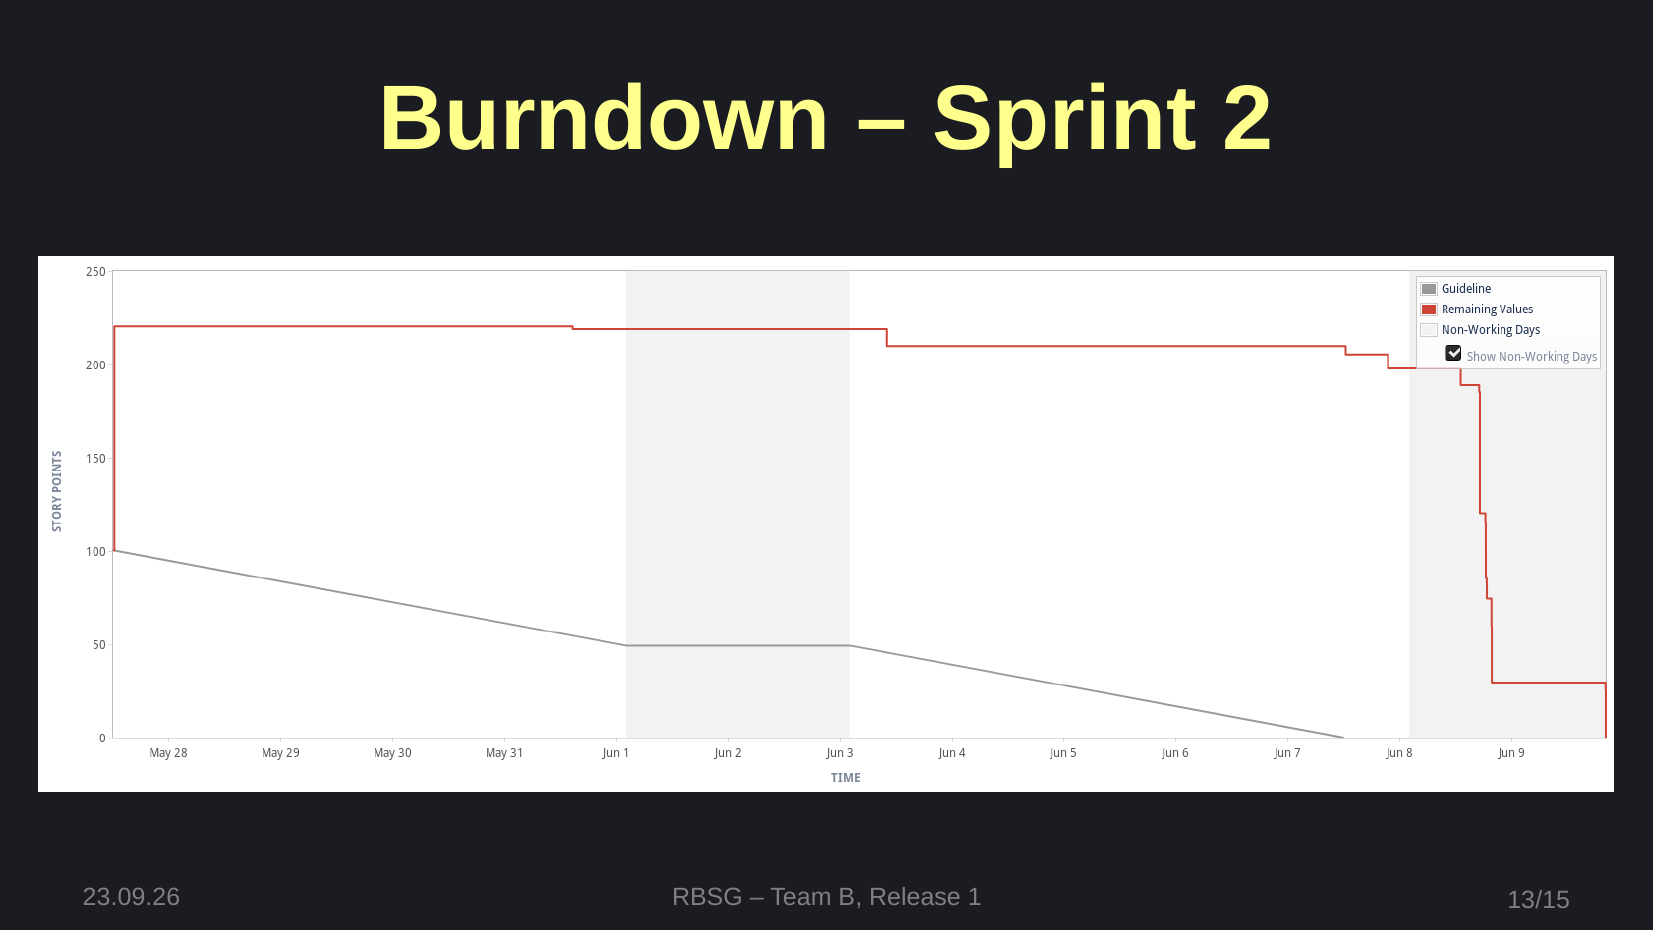

# Burndown – Sprint 2
RBSG – Team B, Release 1
13